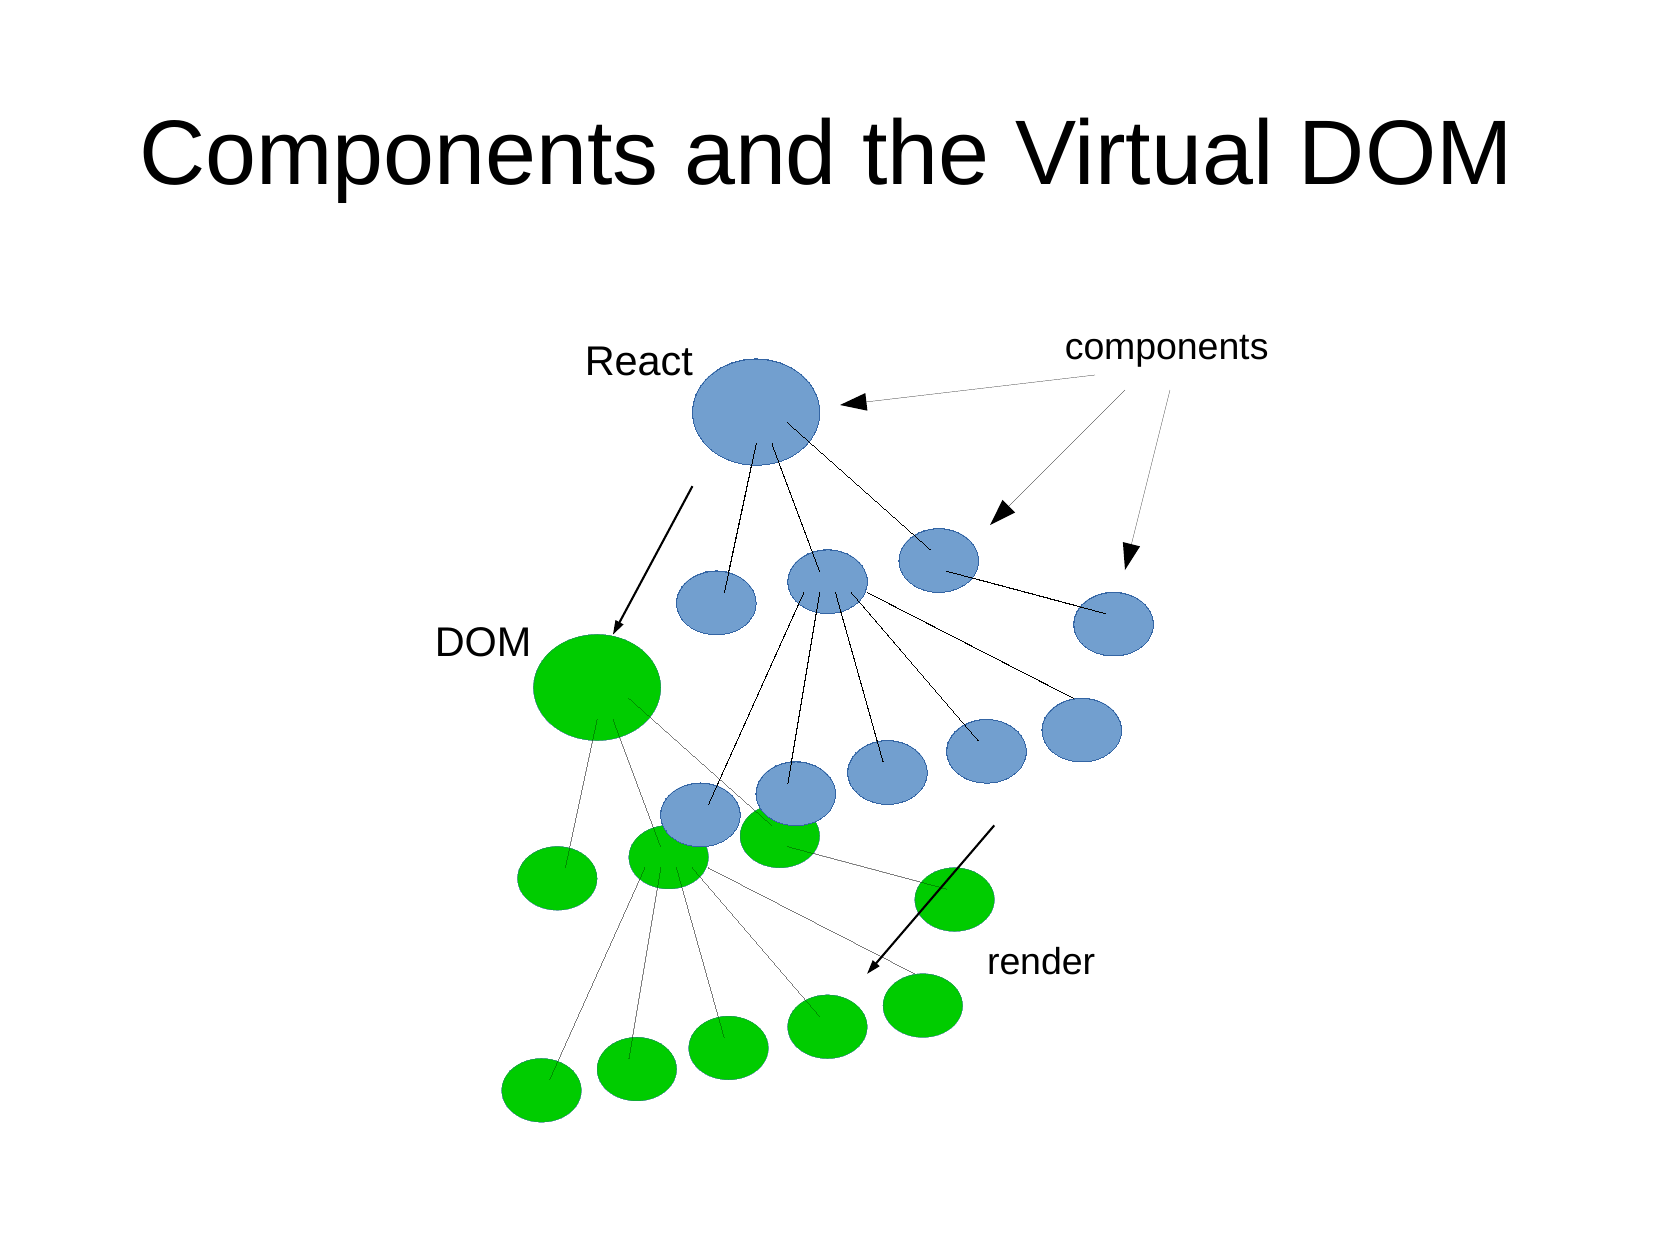

# Components and the Virtual DOM
components
React
DOM
render